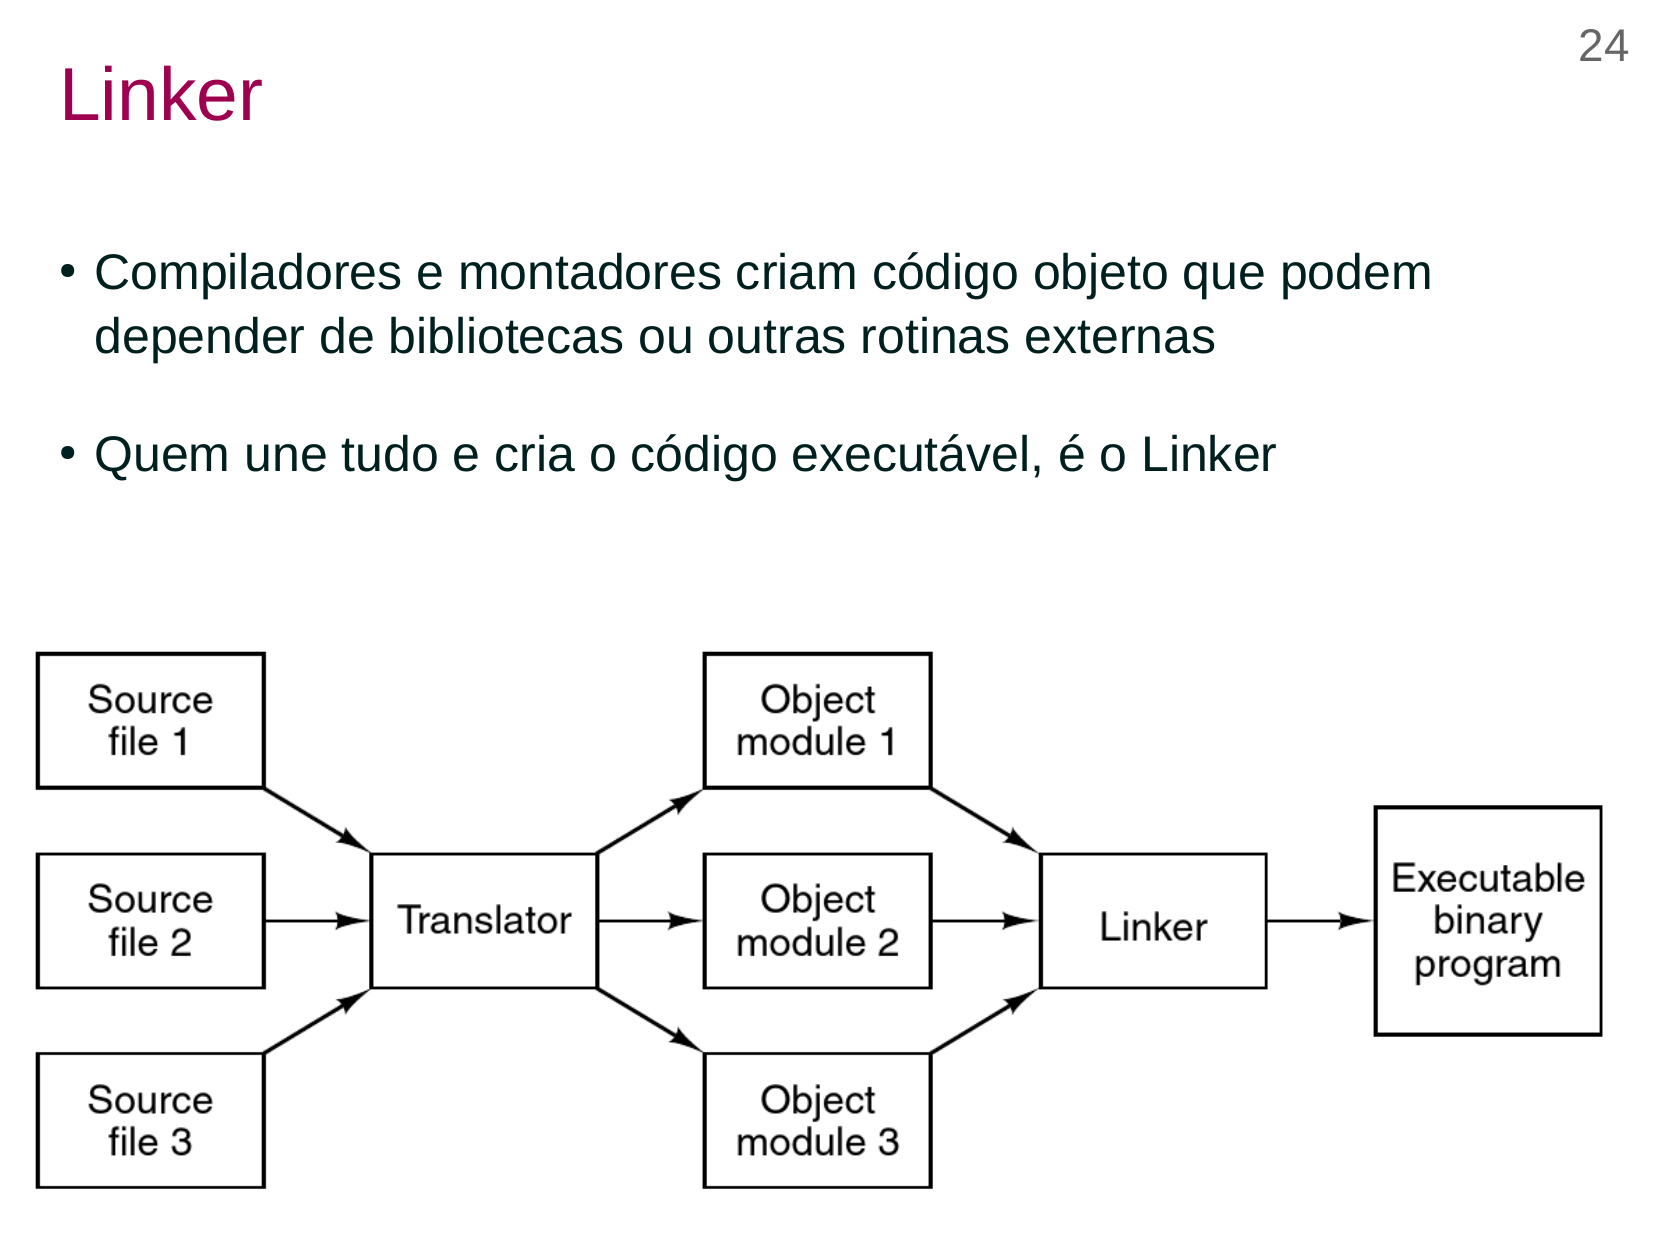

24
# Linker
Compiladores e montadores criam código objeto que podem depender de bibliotecas ou outras rotinas externas
Quem une tudo e cria o código executável, é o Linker